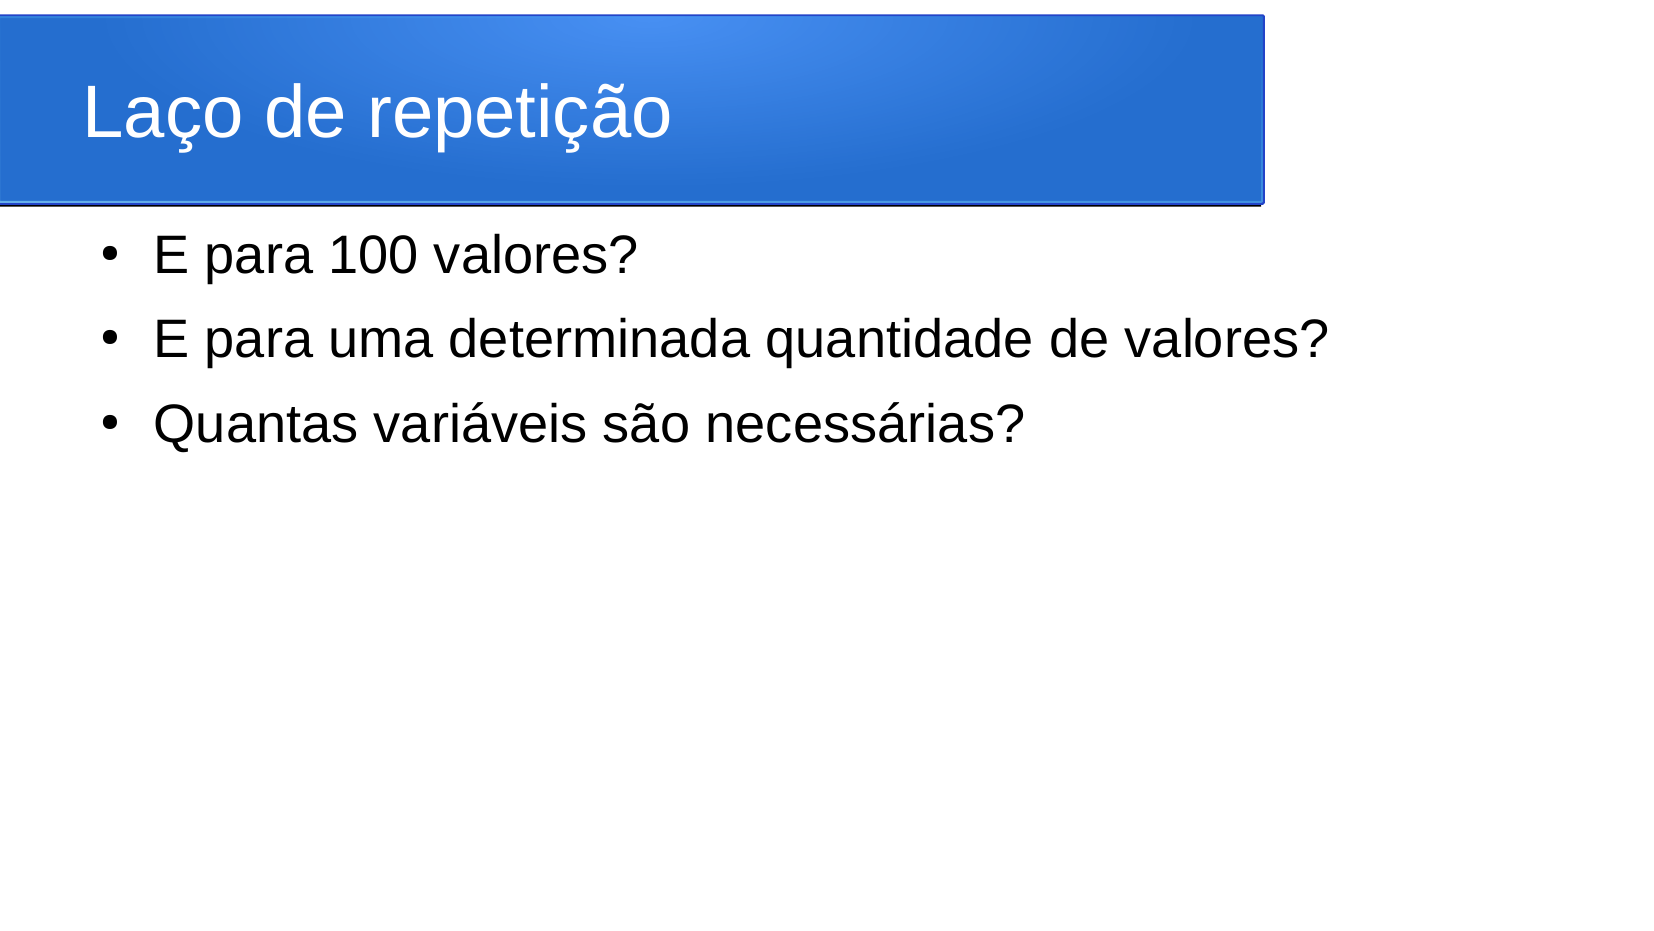

# Laço de repetição
E para 100 valores?
E para uma determinada quantidade de valores?
Quantas variáveis são necessárias?